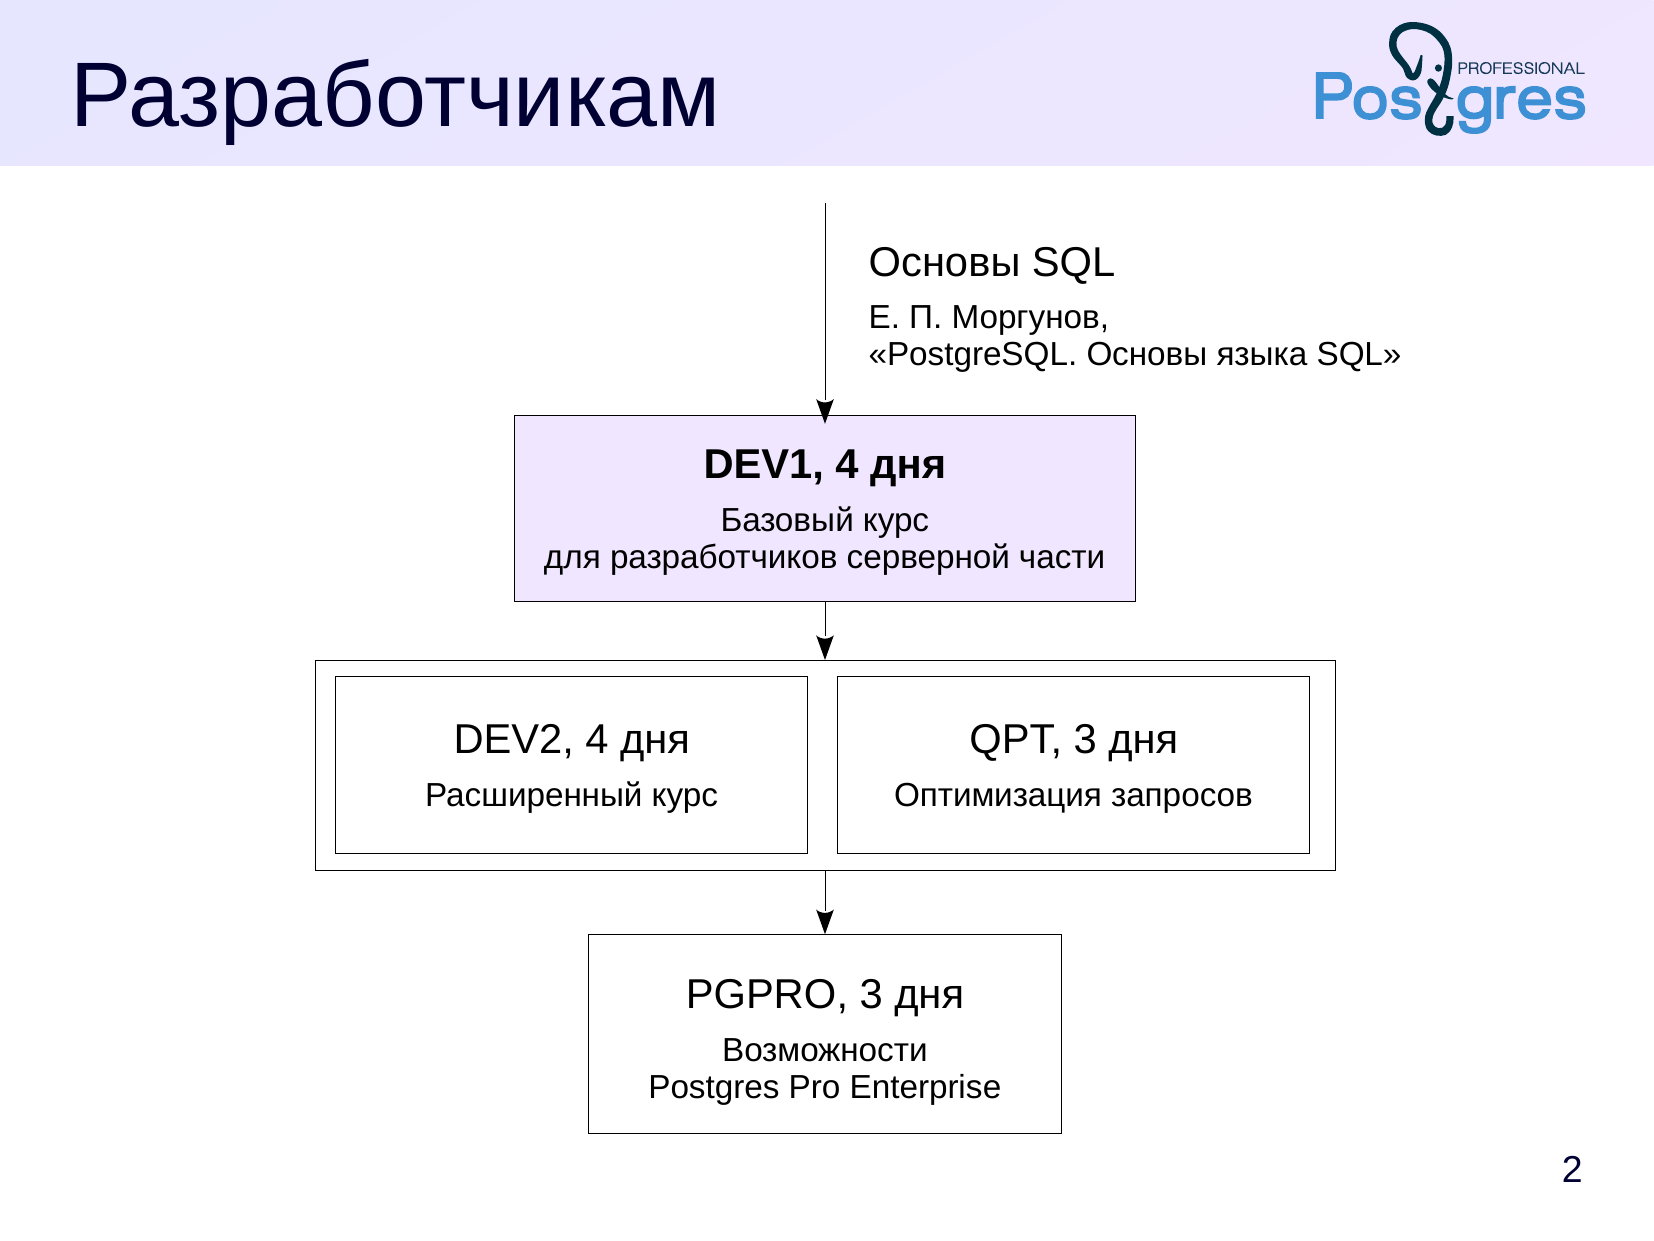

# Разработчикам
Основы SQL
Е. П. Моргунов,
«PostgreSQL. Основы языка SQL»
DEV1, 4 дня
Базовый курс
для разработчиков серверной части
DEV2, 4 дня
Расширенный курс
QPT, 3 дня
Оптимизация запросов
PGPRO, 3 дня
Возможности
Postgres Pro Enterprise